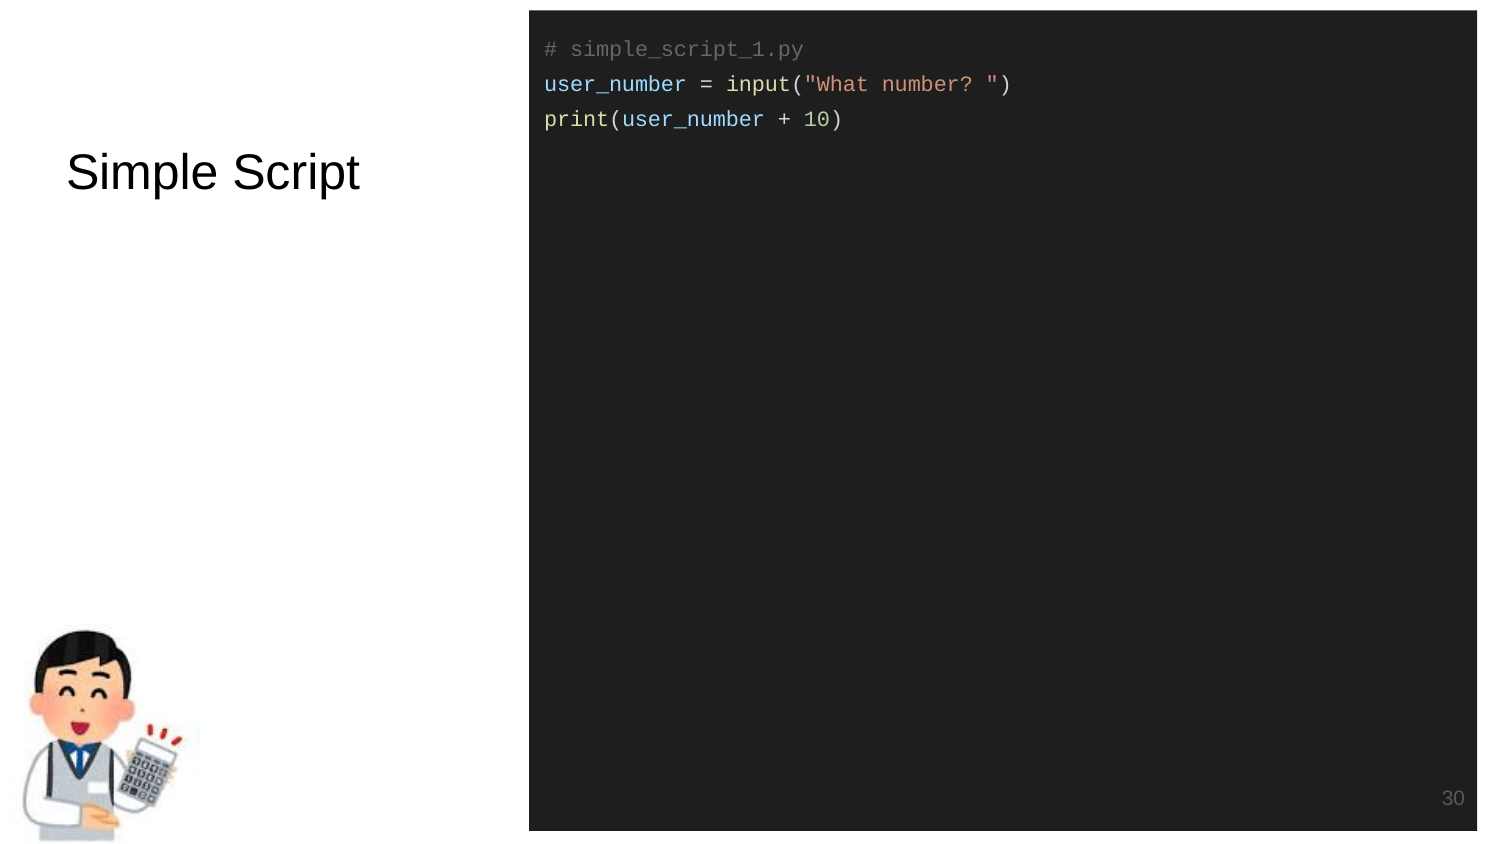

# simple_script_1.py
user_number = input("What number? ")
print(user_number + 10)
# Simple Script